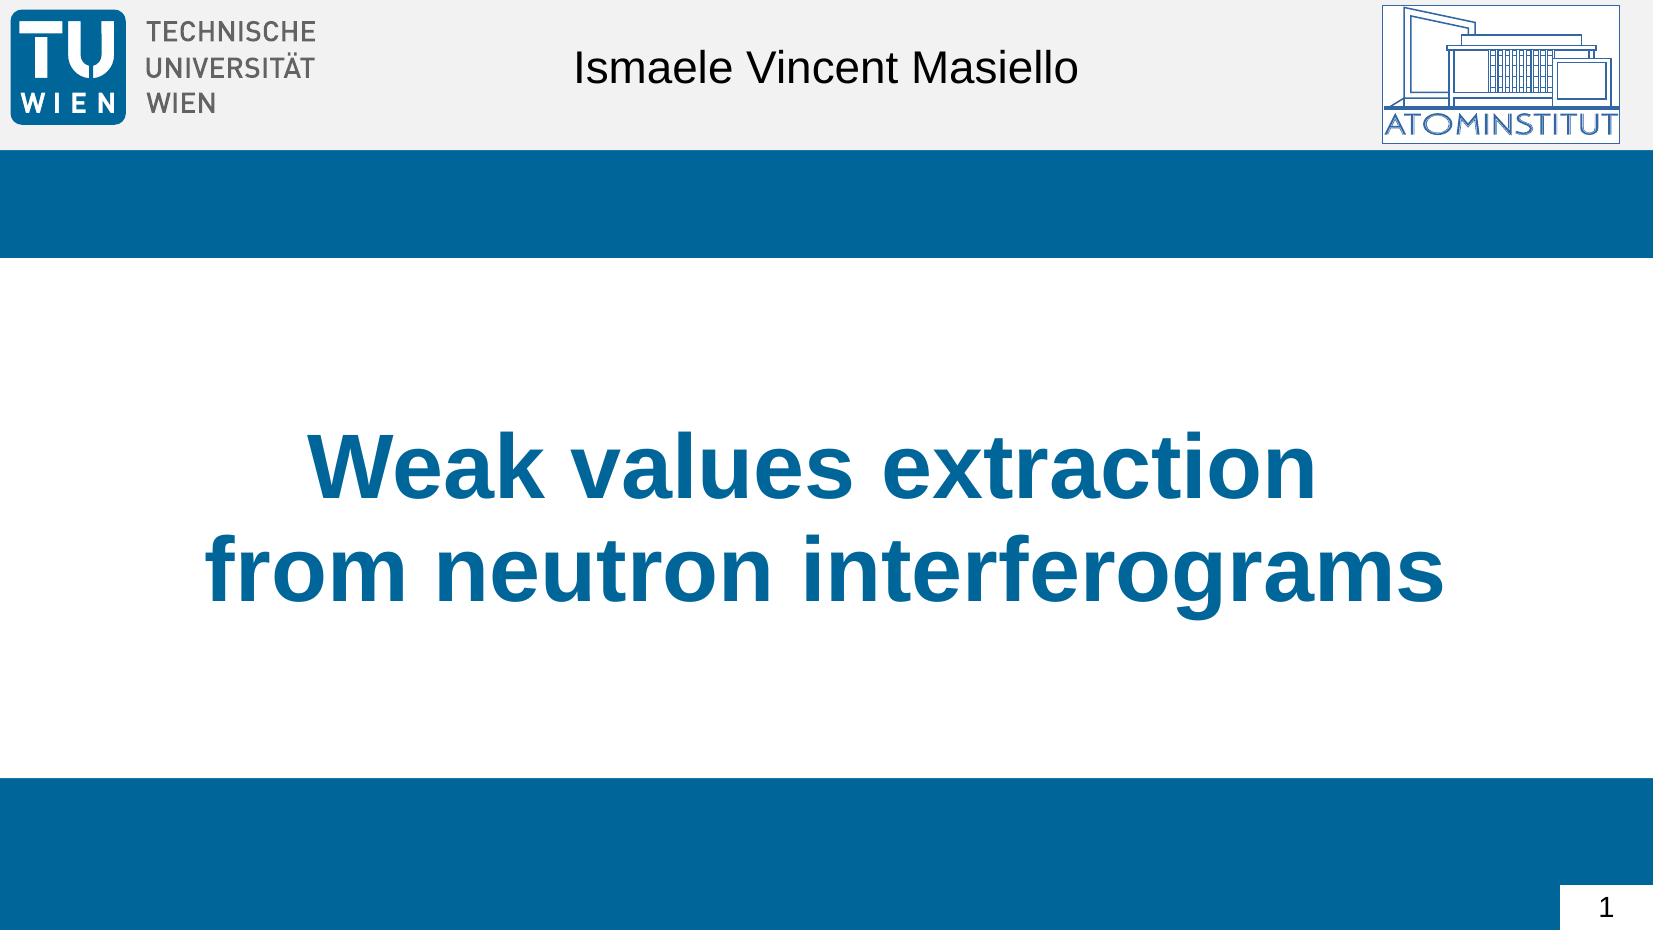

Ismaele Vincent Masiello
# Weak values extraction from neutron interferograms